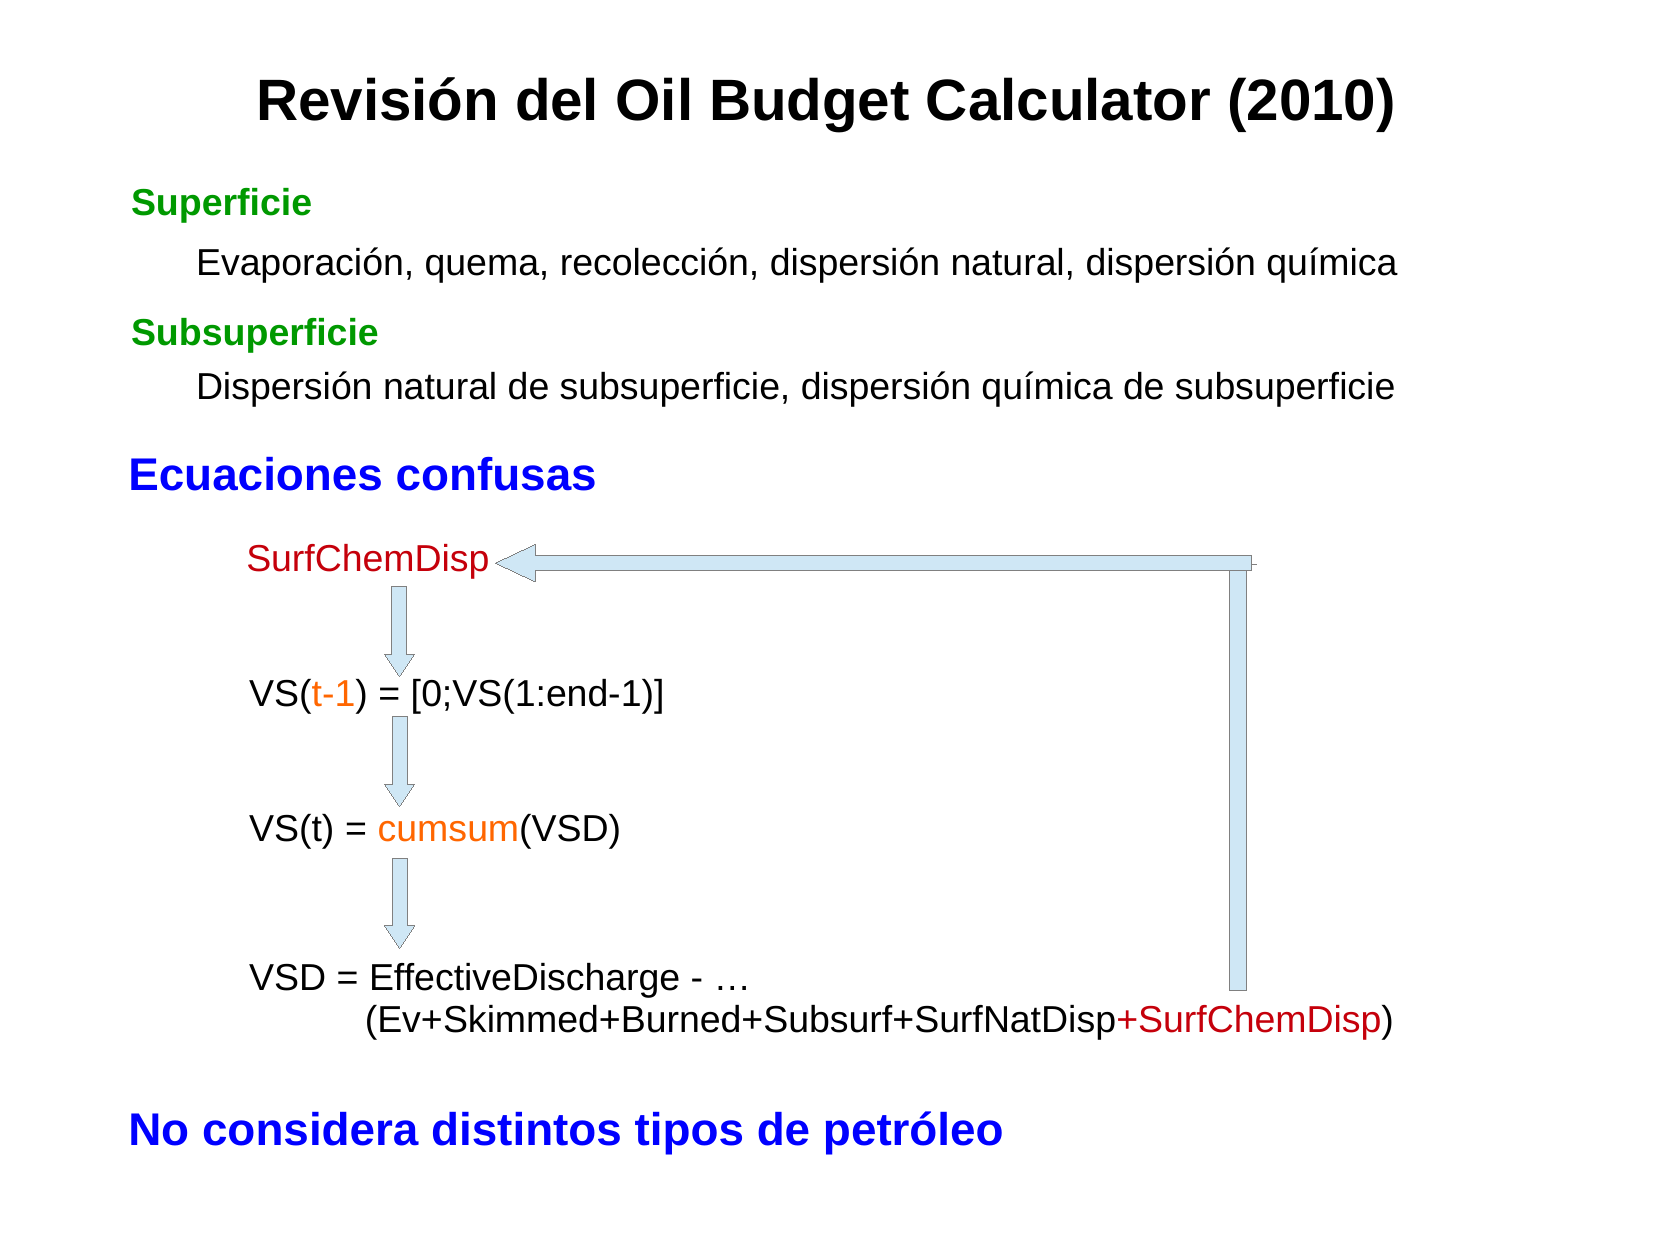

# Revisión del Oil Budget Calculator (2010)
Superficie
Evaporación, quema, recolección, dispersión natural, dispersión química
Subsuperficie
Dispersión natural de subsuperficie, dispersión química de subsuperficie
Ecuaciones confusas
SurfChemDisp
VS(t-1) = [0;VS(1:end-1)]
VS(t) = cumsum(VSD)
VSD = EffectiveDischarge - …
 (Ev+Skimmed+Burned+Subsurf+SurfNatDisp+SurfChemDisp)
No considera distintos tipos de petróleo